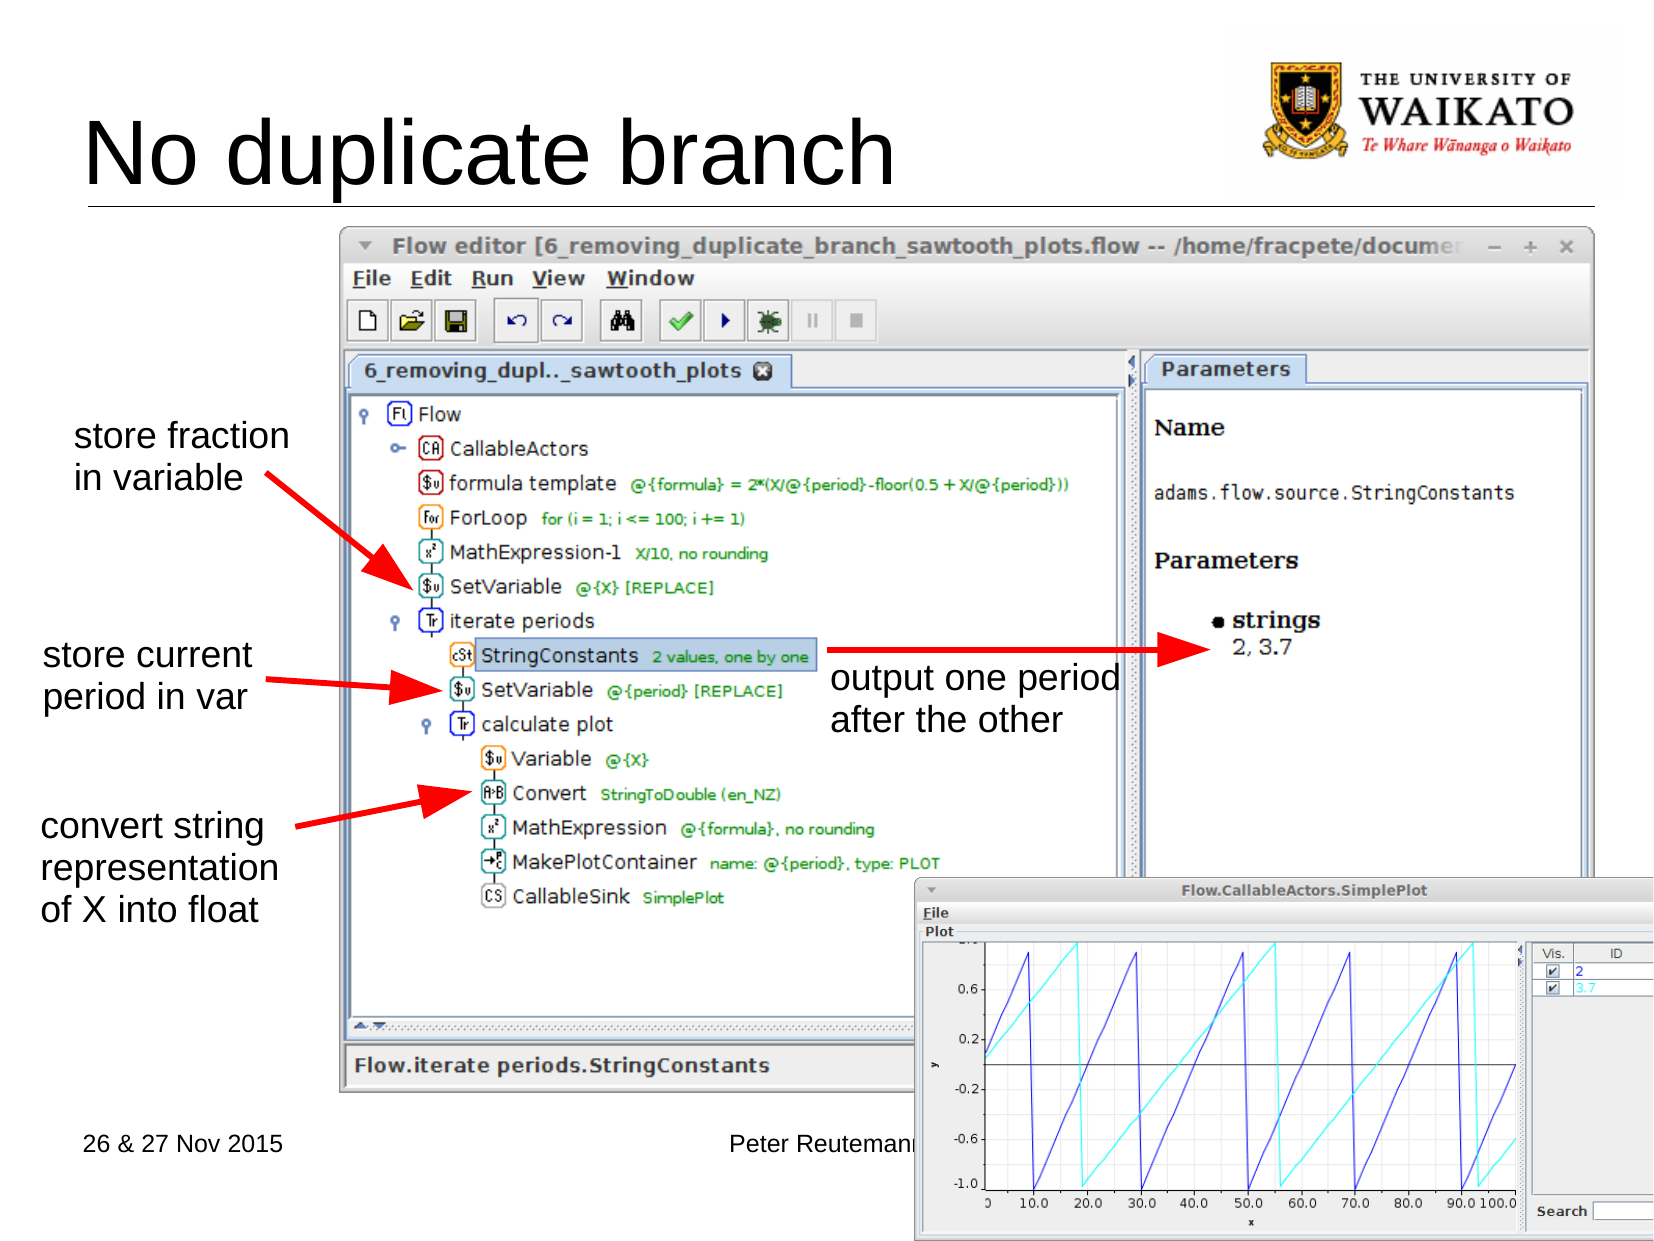

# No duplicate branch
store fraction
in variable
store current
period in var
output one period
after the other
convert string
representation
of X into float
26 & 27 Nov 2015
Peter Reutemann
25